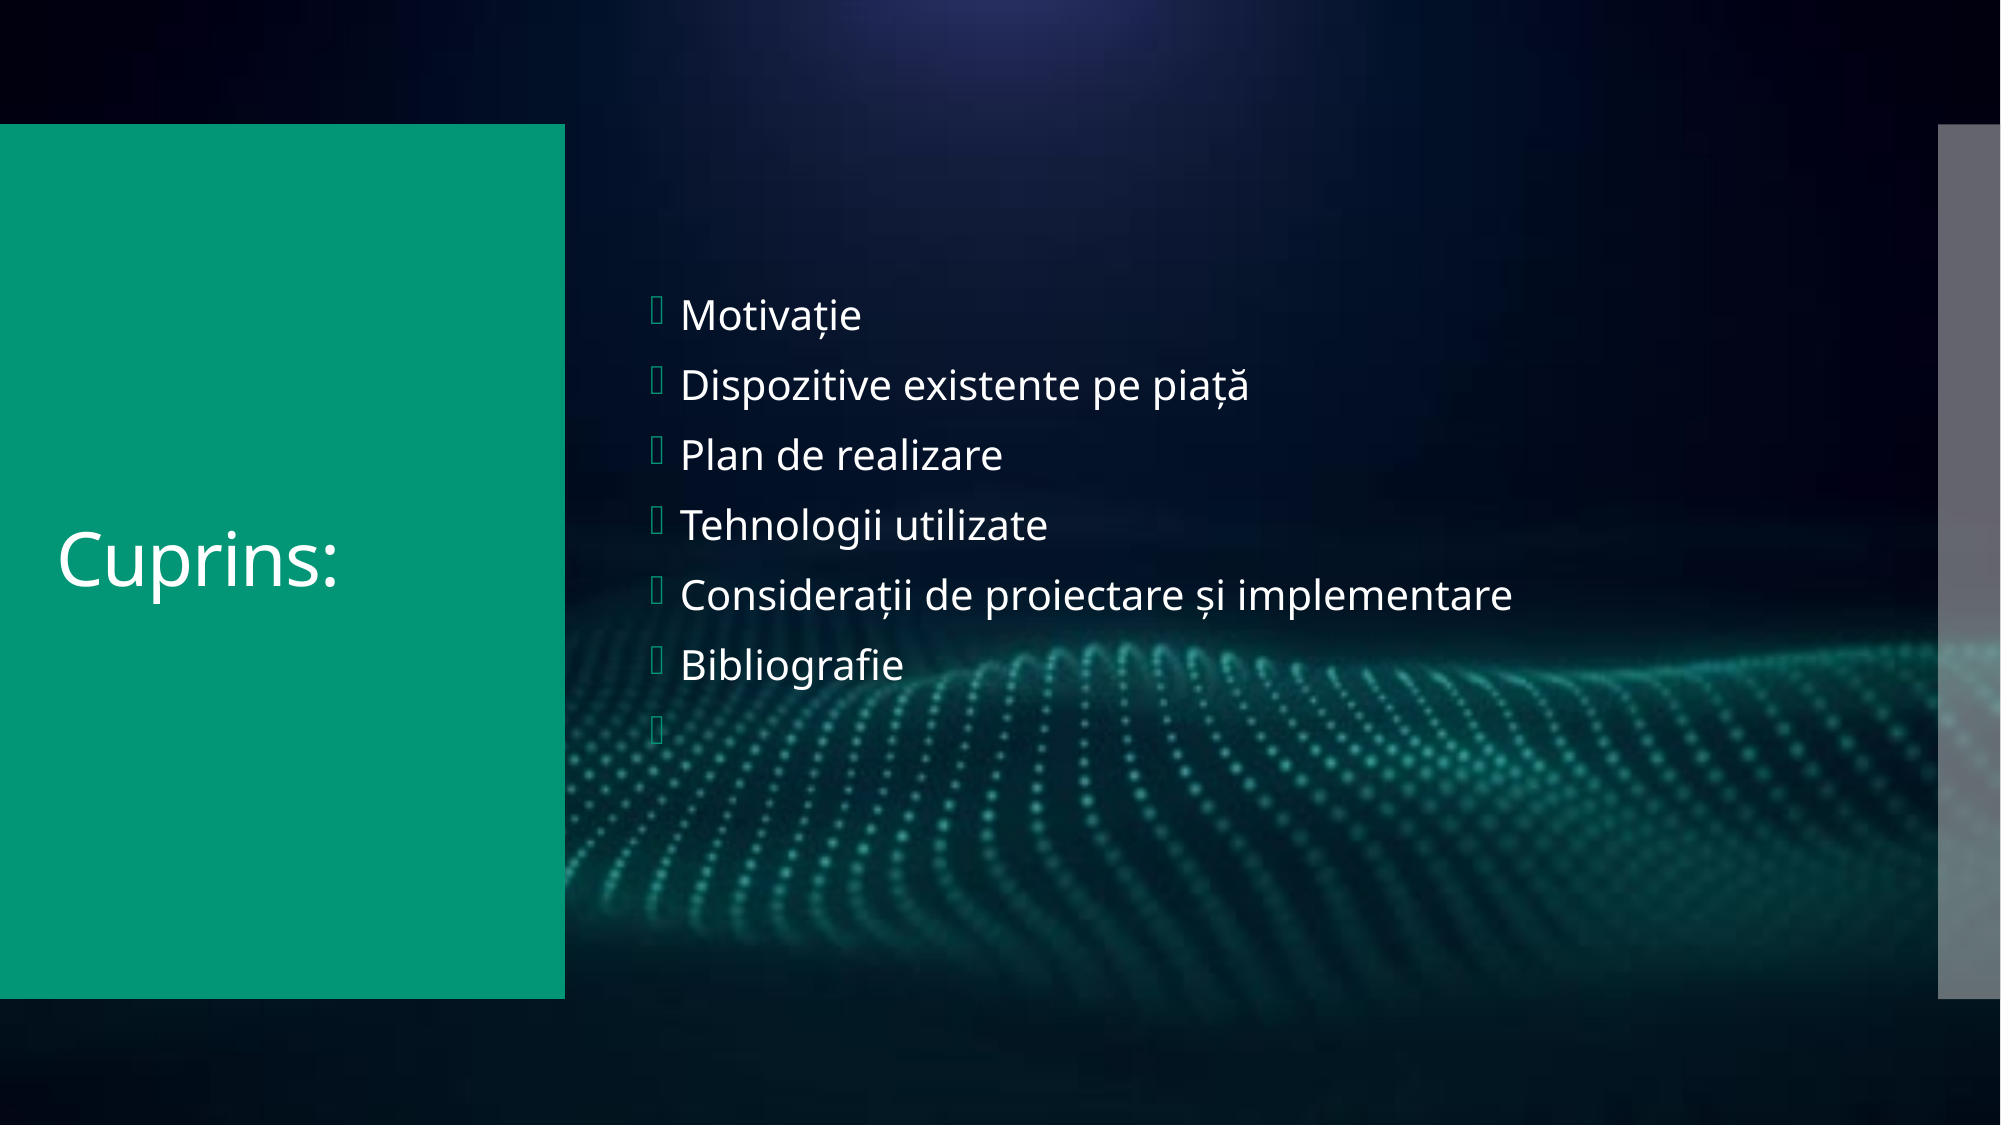

Motivaţie
Dispozitive existente pe piaţă
Plan de realizare
Tehnologii utilizate
Consideraţii de proiectare şi implementare
Bibliografie
# Cuprins: